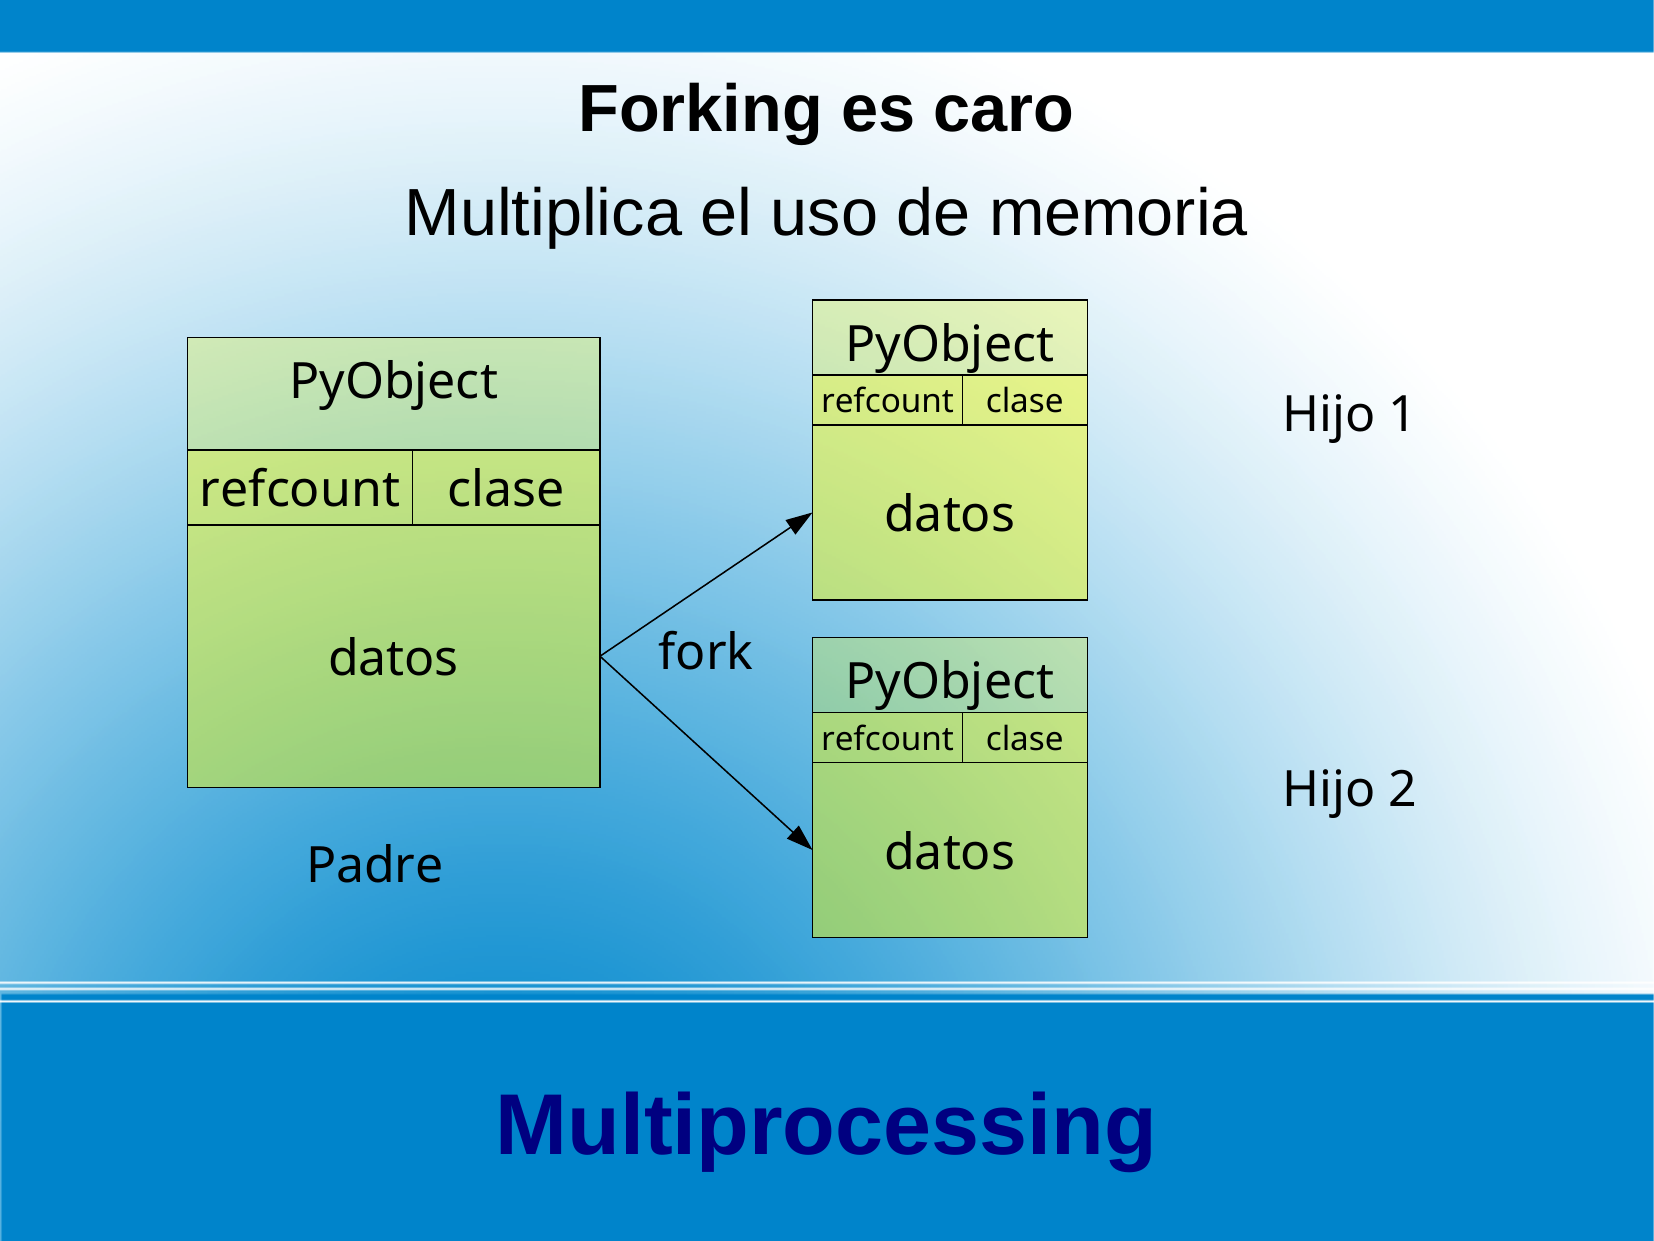

Forking es caro
Multiplica el uso de memoria
PyObject
PyObject
Hijo 1
refcount
clase
datos
refcount
clase
datos
PyObject
refcount
clase
Hijo 2
datos
Padre
# Multiprocessing